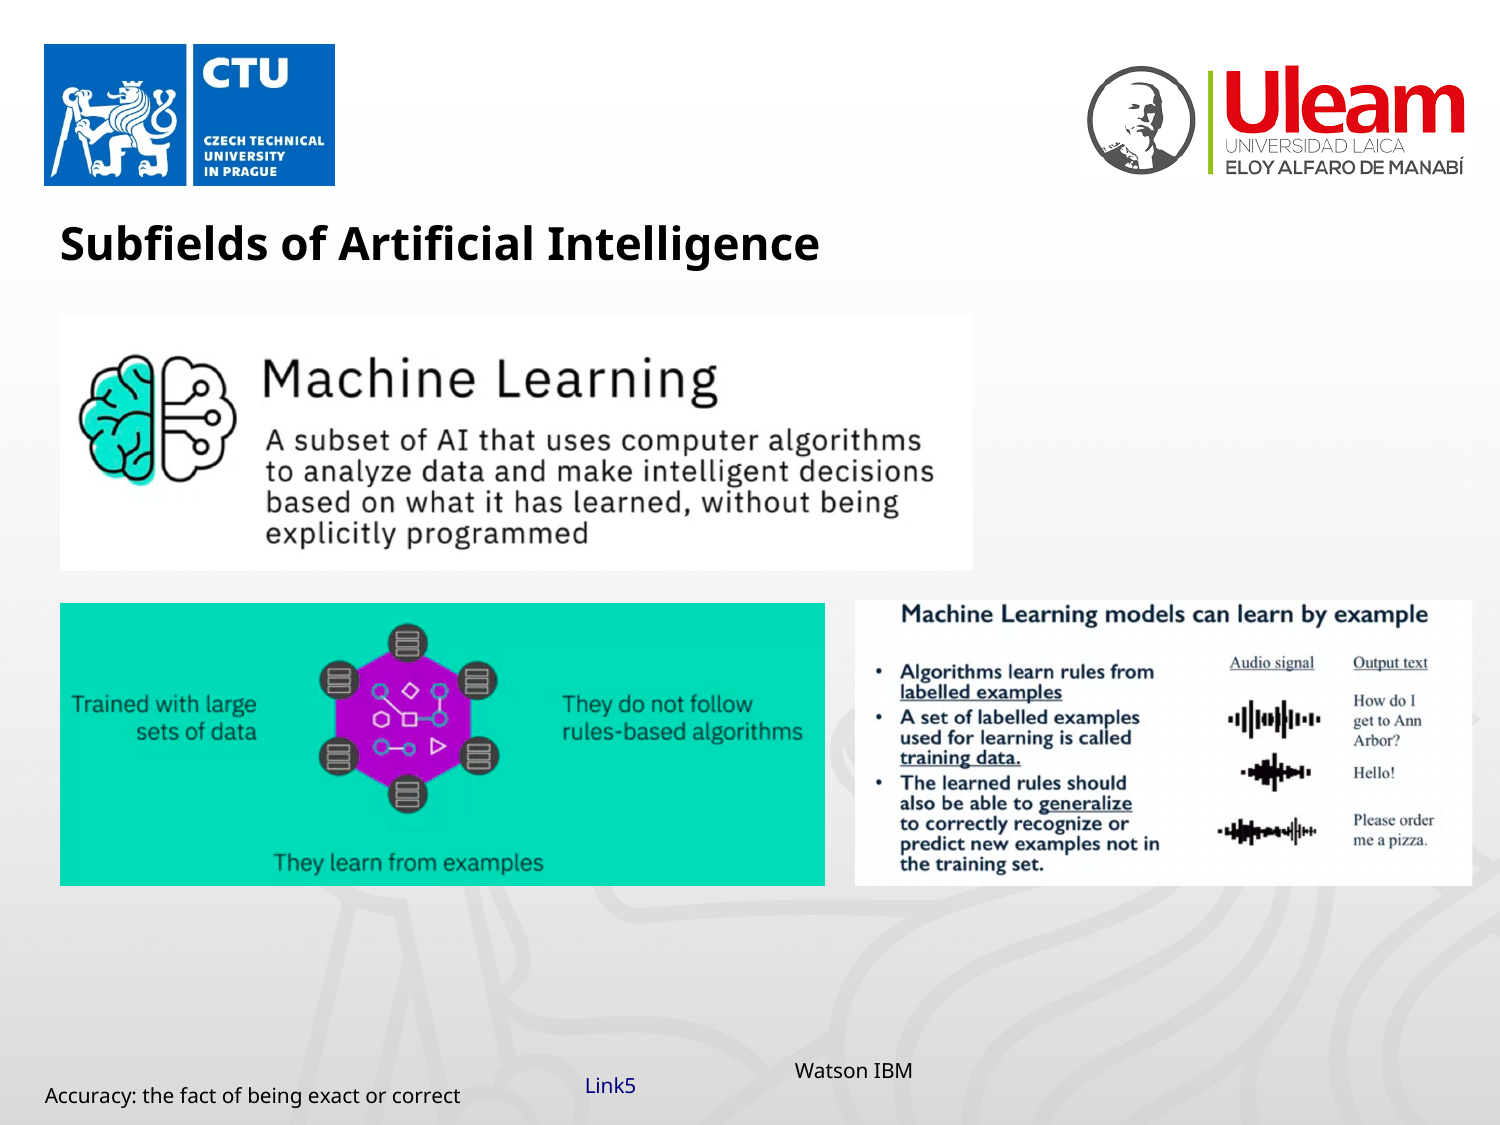

# Subfields of Artificial Intelligence
Watson IBM
Link5
Accuracy: the fact of being exact or correct